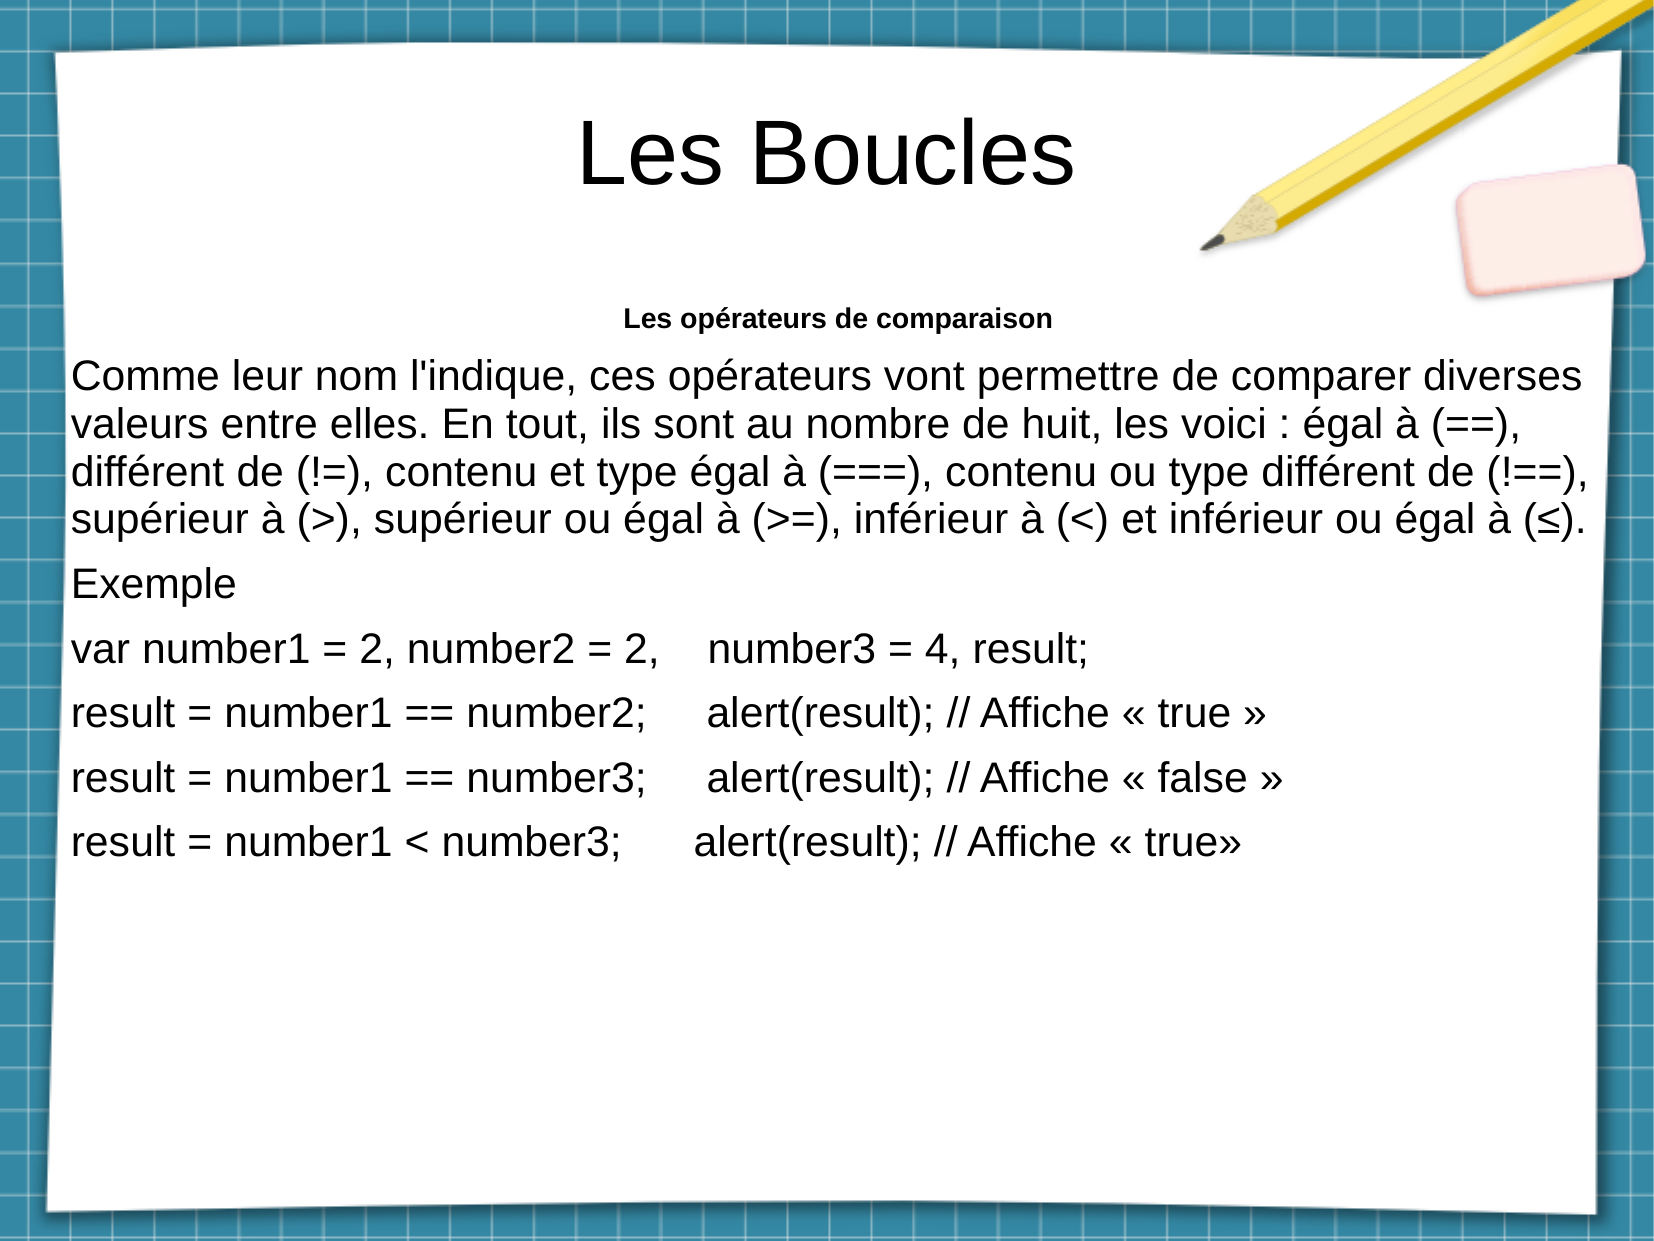

# Les Boucles
Les opérateurs de comparaison
Comme leur nom l'indique, ces opérateurs vont permettre de comparer diverses valeurs entre elles. En tout, ils sont au nombre de huit, les voici : égal à (==), différent de (!=), contenu et type égal à (===), contenu ou type différent de (!==), supérieur à (>), supérieur ou égal à (>=), inférieur à (<) et inférieur ou égal à (≤).
Exemple
var number1 = 2, number2 = 2, number3 = 4, result;
result = number1 == number2; alert(result); // Affiche « true »
result = number1 == number3; alert(result); // Affiche « false »
result = number1 < number3; alert(result); // Affiche « true»